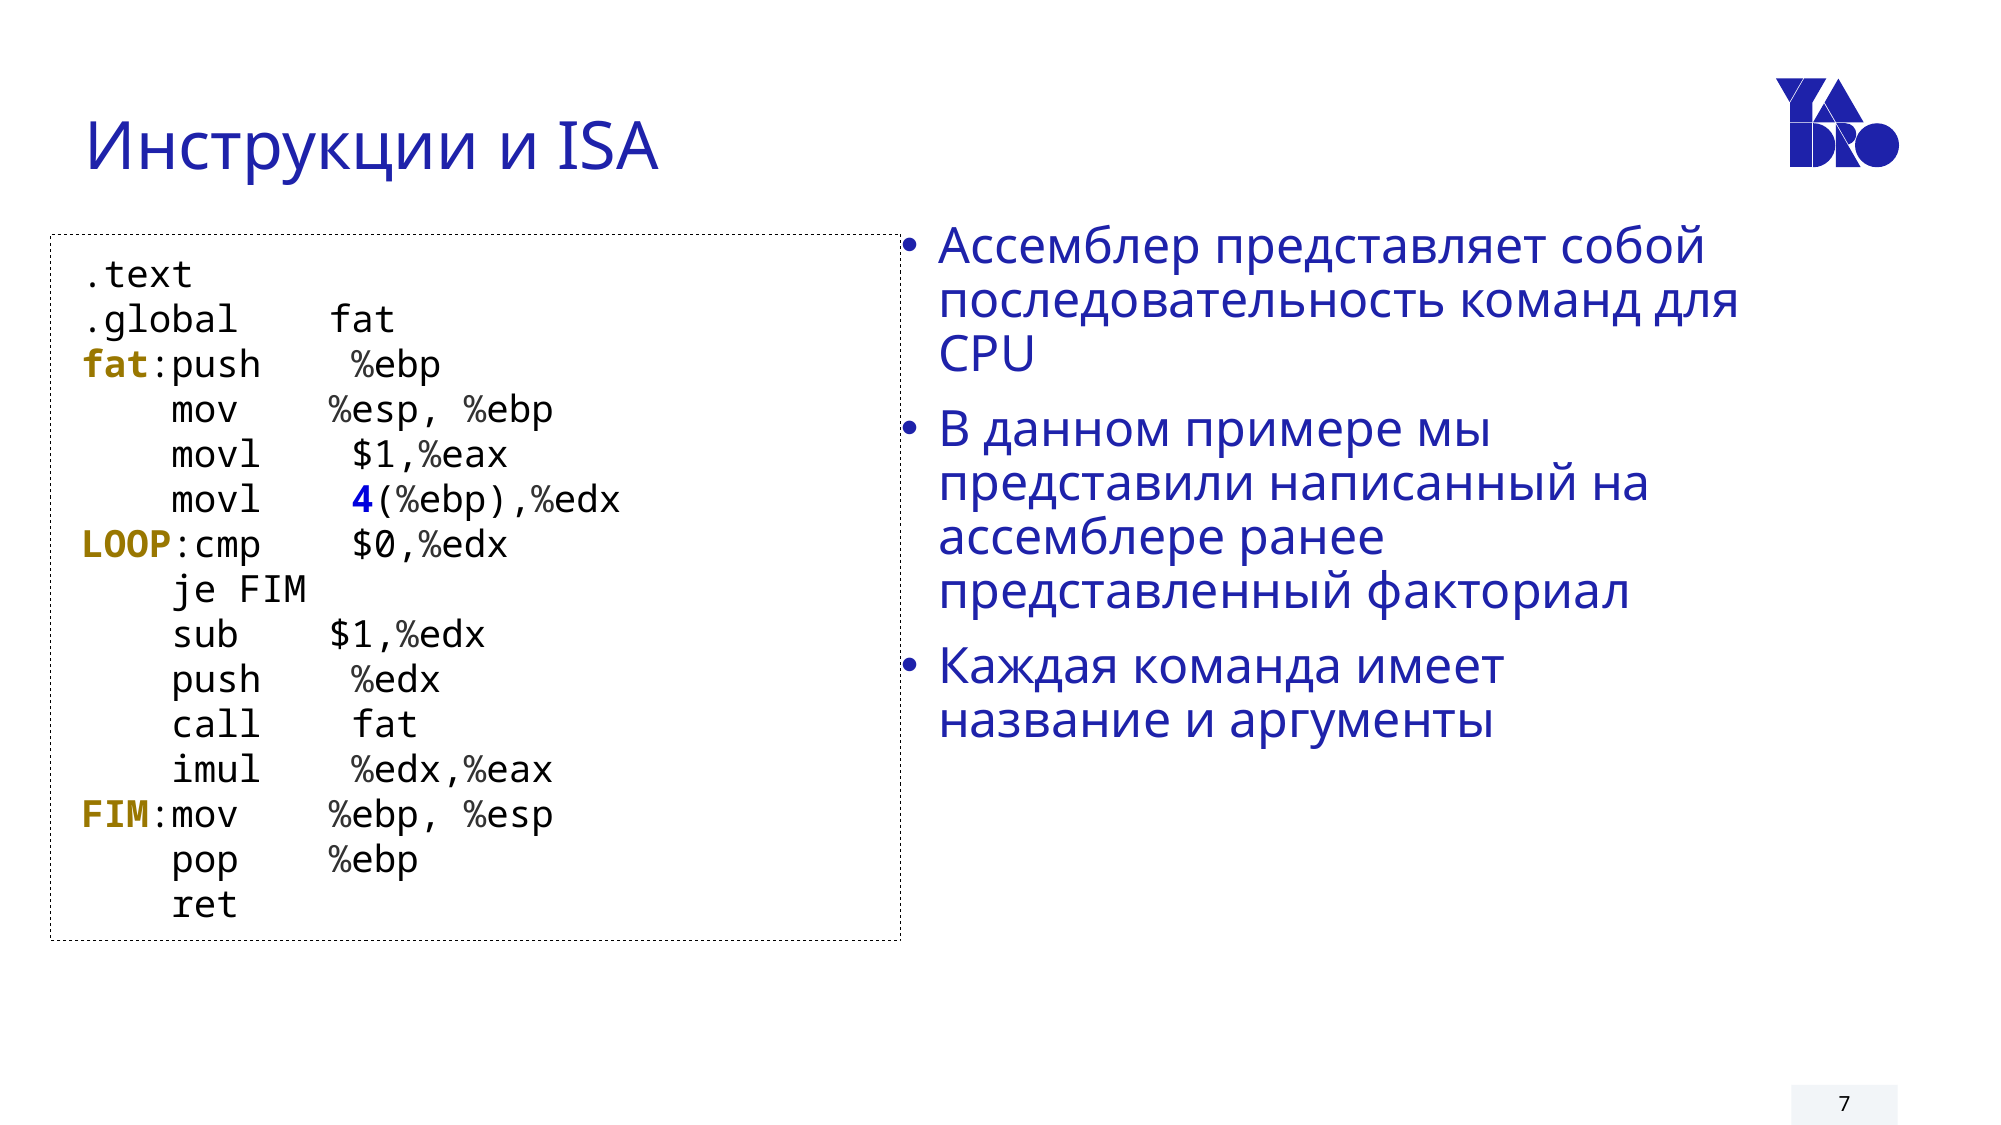

# Инструкции и ISA
Ассемблер представляет собой последовательность команд для CPU
В данном примере мы представили написанный на ассемблере ранее представленный факториал
Каждая команда имеет название и аргументы
.text
.global fat
fat:push %ebp
 mov %esp, %ebp
 movl $1,%eax
 movl 4(%ebp),%edx
LOOP:cmp $0,%edx
 je FIM
 sub $1,%edx
 push %edx
 call fat
 imul %edx,%eax
FIM:mov %ebp, %esp
 pop %ebp
 ret